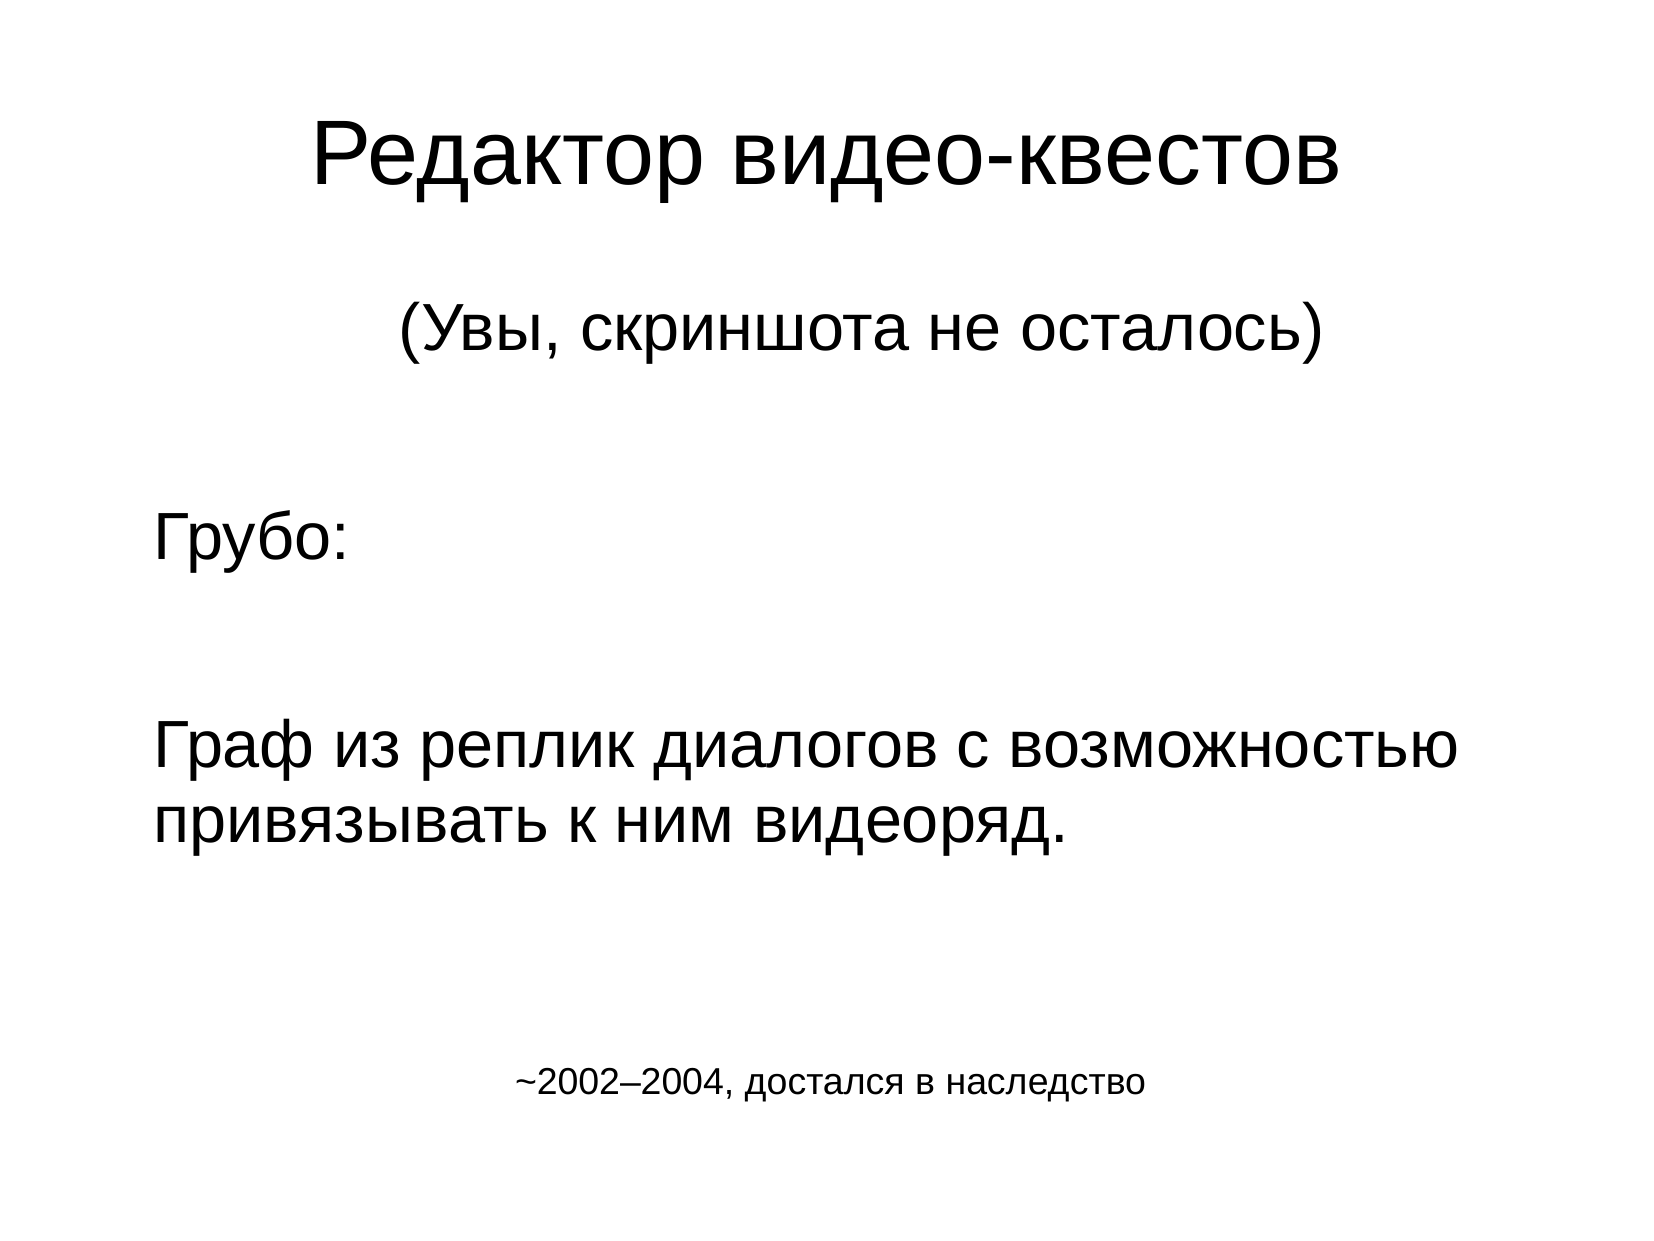

# Редактор видео-квестов
(Увы, скриншота не осталось)
Грубо:
Граф из реплик диалогов с возможностью привязывать к ним видеоряд.
~2002–2004, достался в наследство